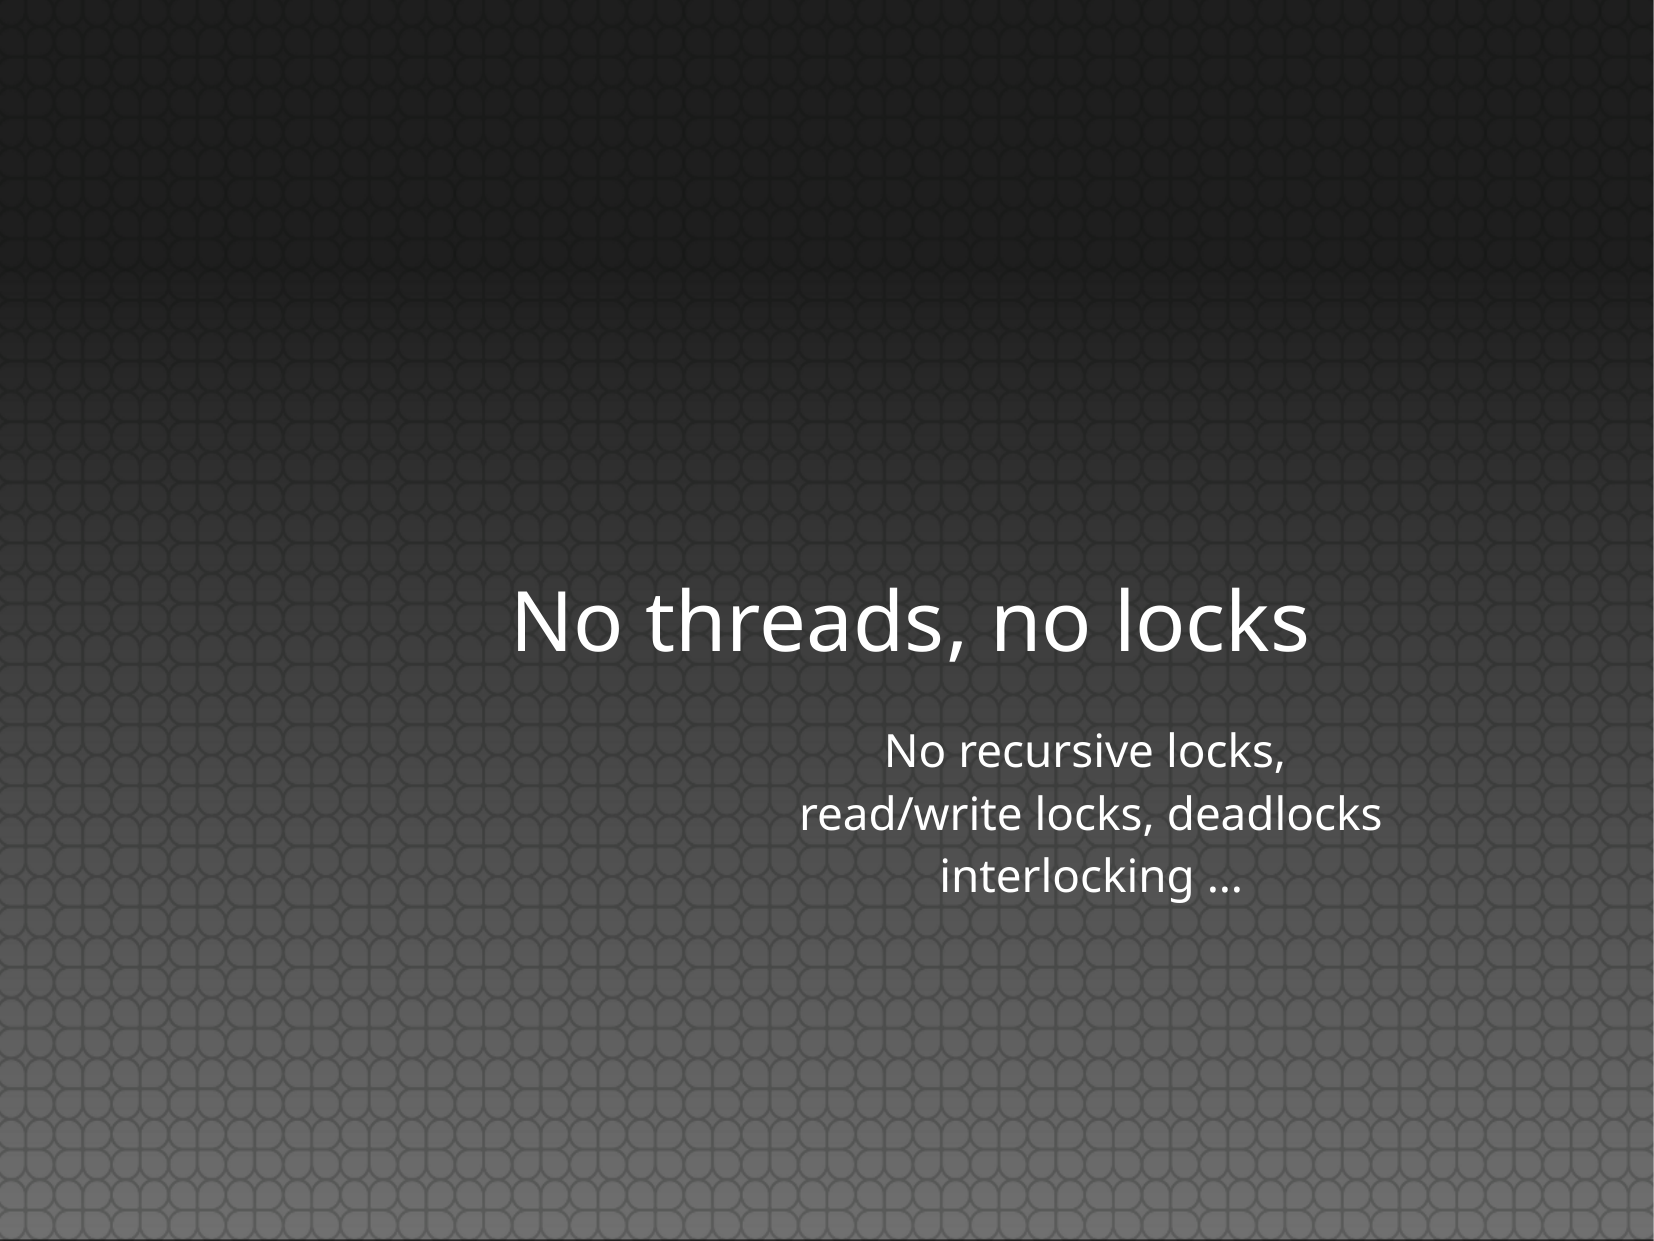

# , no locks
No threads
No recursive locks,
read/write locks, deadlocks
interlocking …